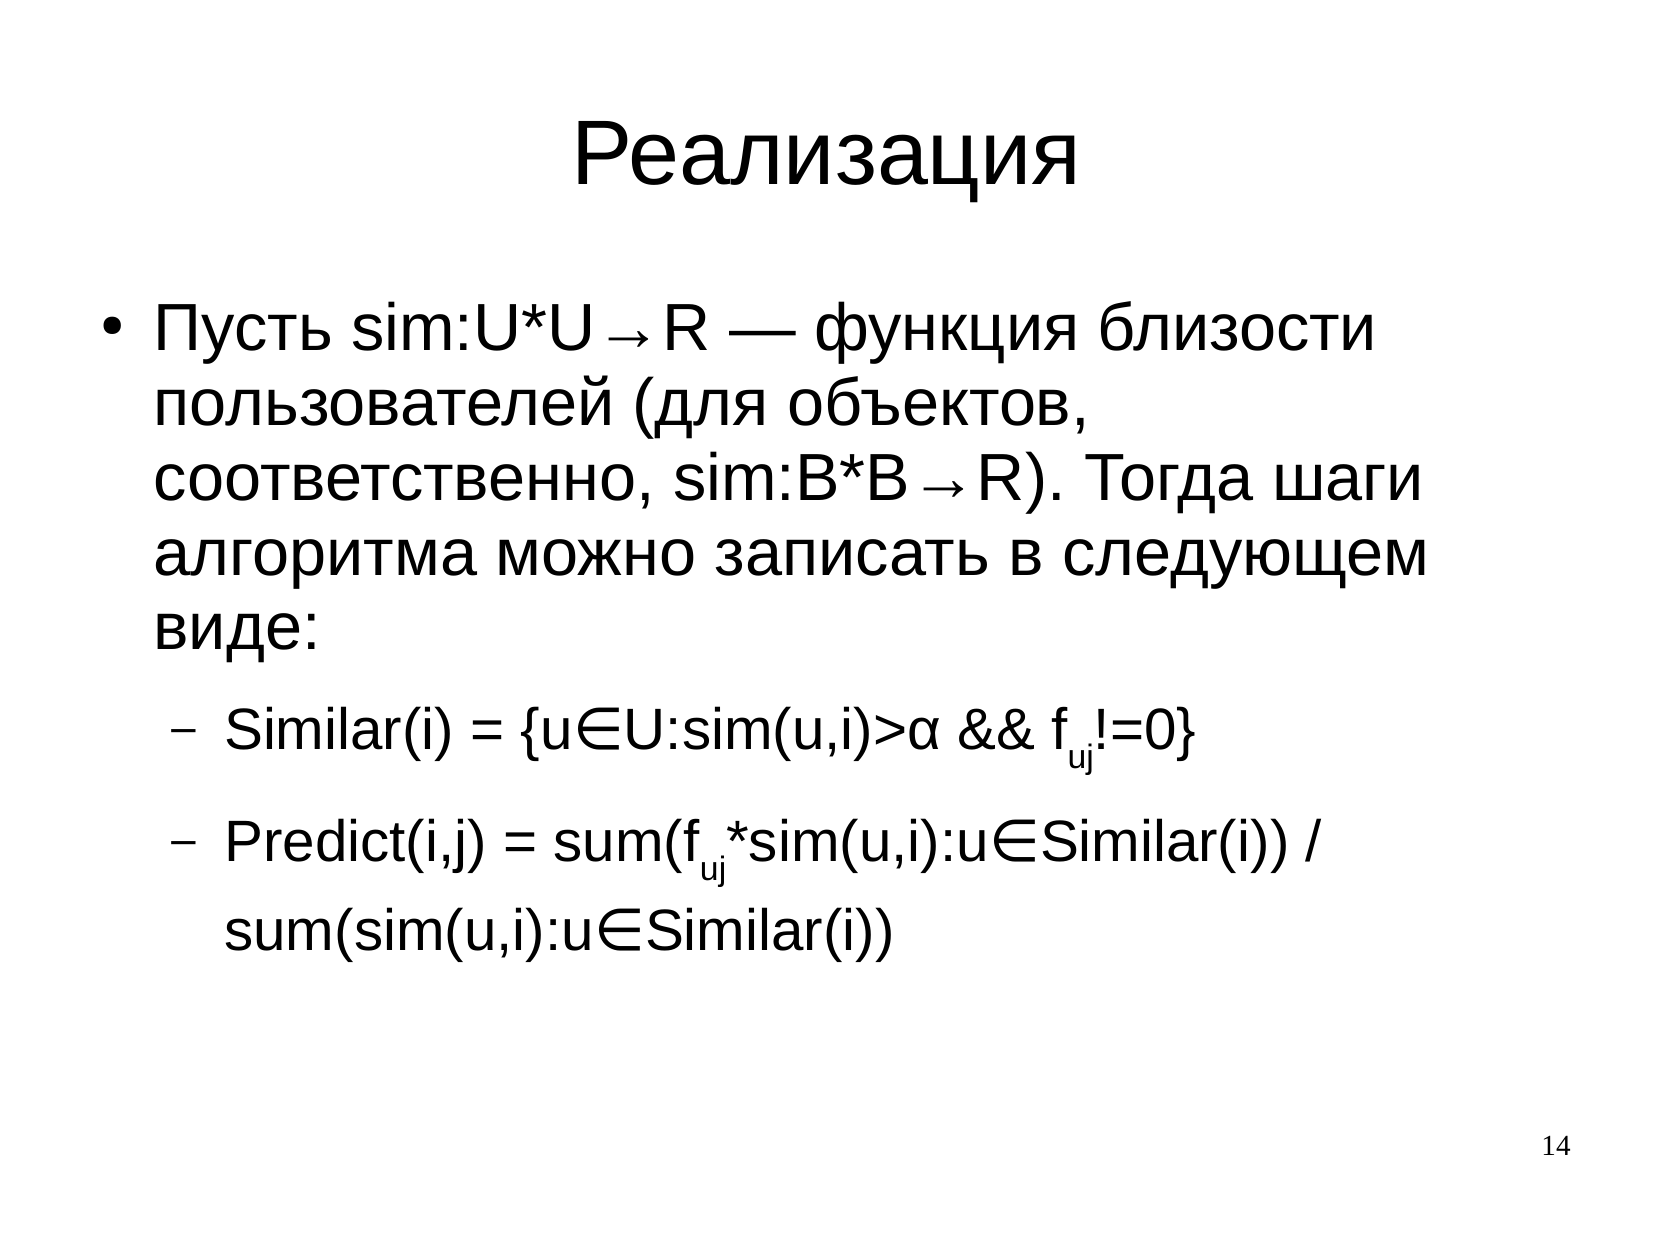

# Реализация
Пусть sim:U*U→R — функция близости пользователей (для объектов, соответственно, sim:B*B→R). Тогда шаги алгоритма можно записать в следующем виде:
Similar(i) = {u∈U:sim(u,i)>α && fuj!=0}
Predict(i,j) = sum(fuj*sim(u,i):u∈Similar(i)) / sum(sim(u,i):u∈Similar(i))
14